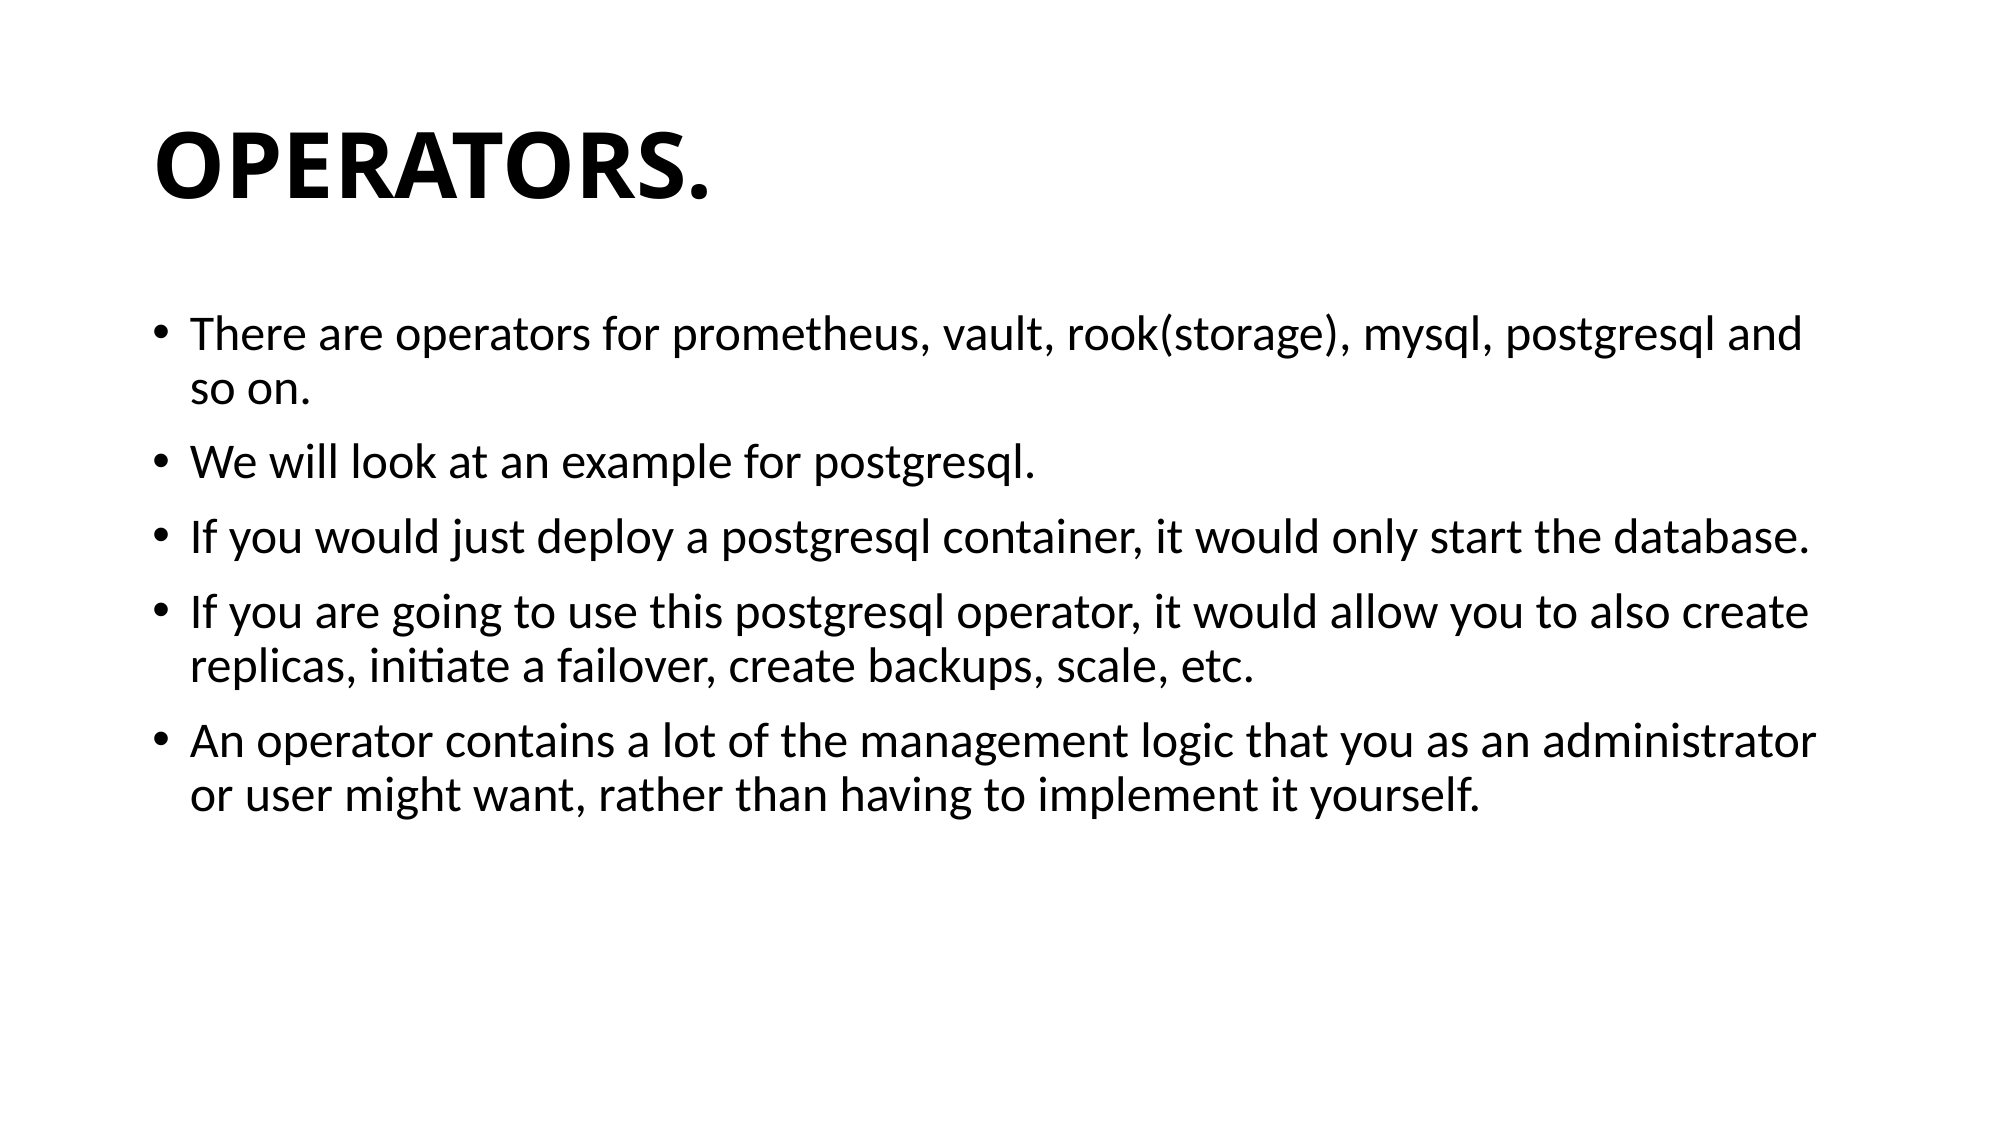

# OPERATORS.
There are operators for prometheus, vault, rook(storage), mysql, postgresql and so on.
We will look at an example for postgresql.
If you would just deploy a postgresql container, it would only start the database.
If you are going to use this postgresql operator, it would allow you to also create replicas, initiate a failover, create backups, scale, etc.
An operator contains a lot of the management logic that you as an administrator or user might want, rather than having to implement it yourself.